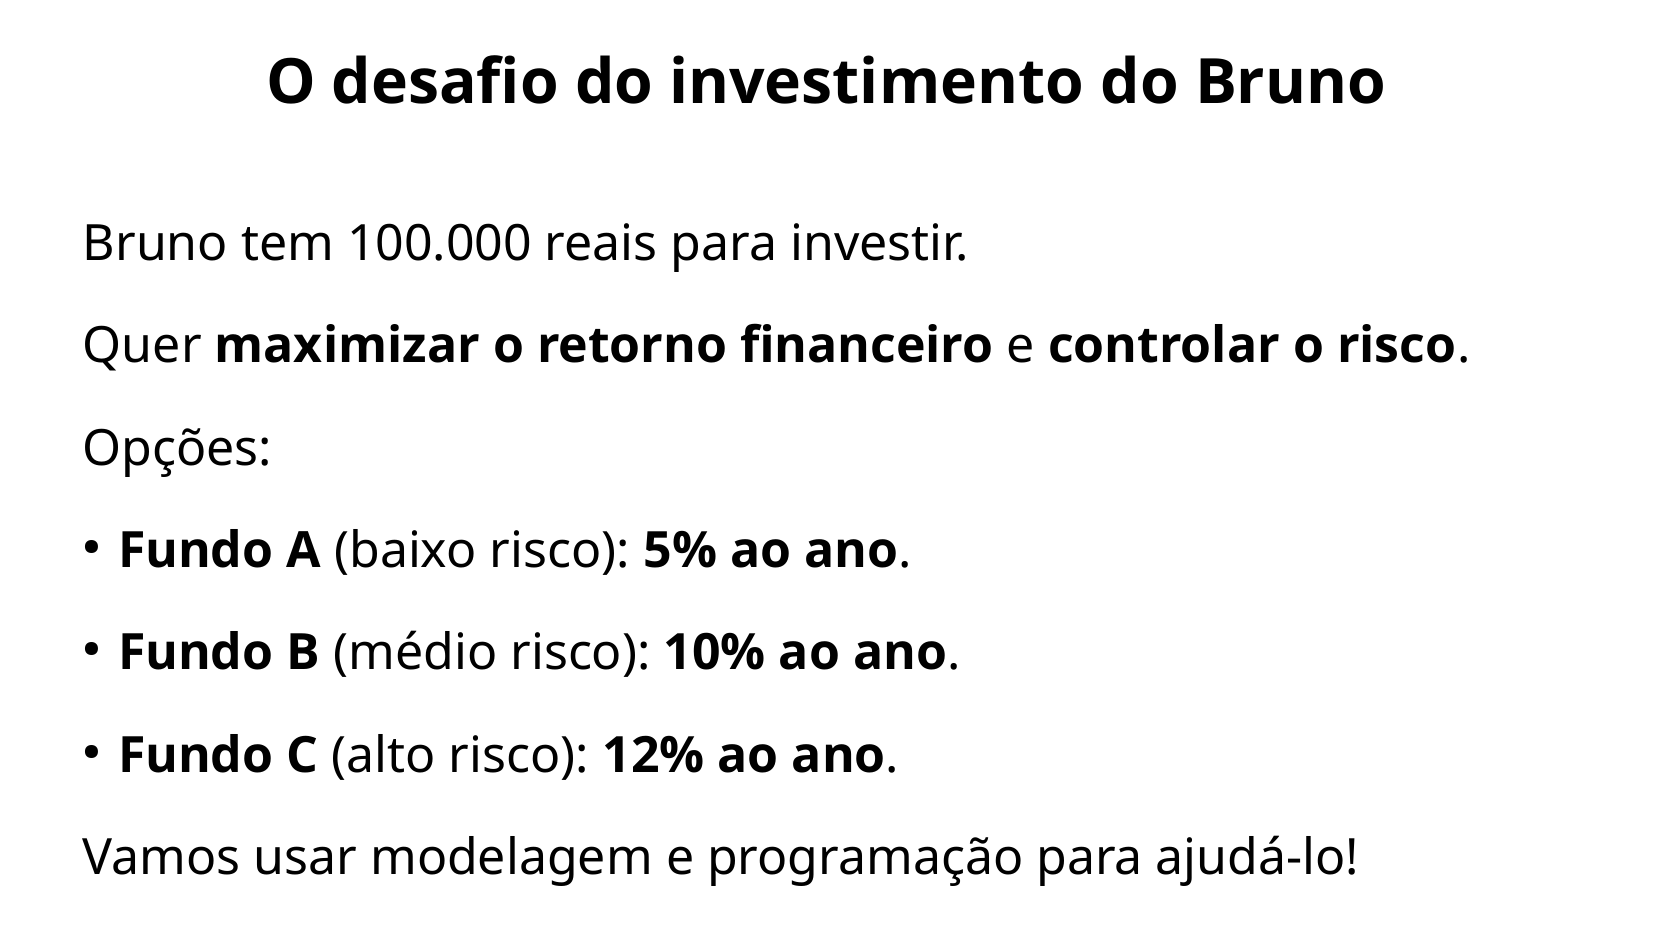

# O desafio do investimento do Bruno
Bruno tem 100.000 reais para investir.
Quer maximizar o retorno financeiro e controlar o risco.
Opções:
Fundo A (baixo risco): 5% ao ano.
Fundo B (médio risco): 10% ao ano.
Fundo C (alto risco): 12% ao ano.
Vamos usar modelagem e programação para ajudá-lo!